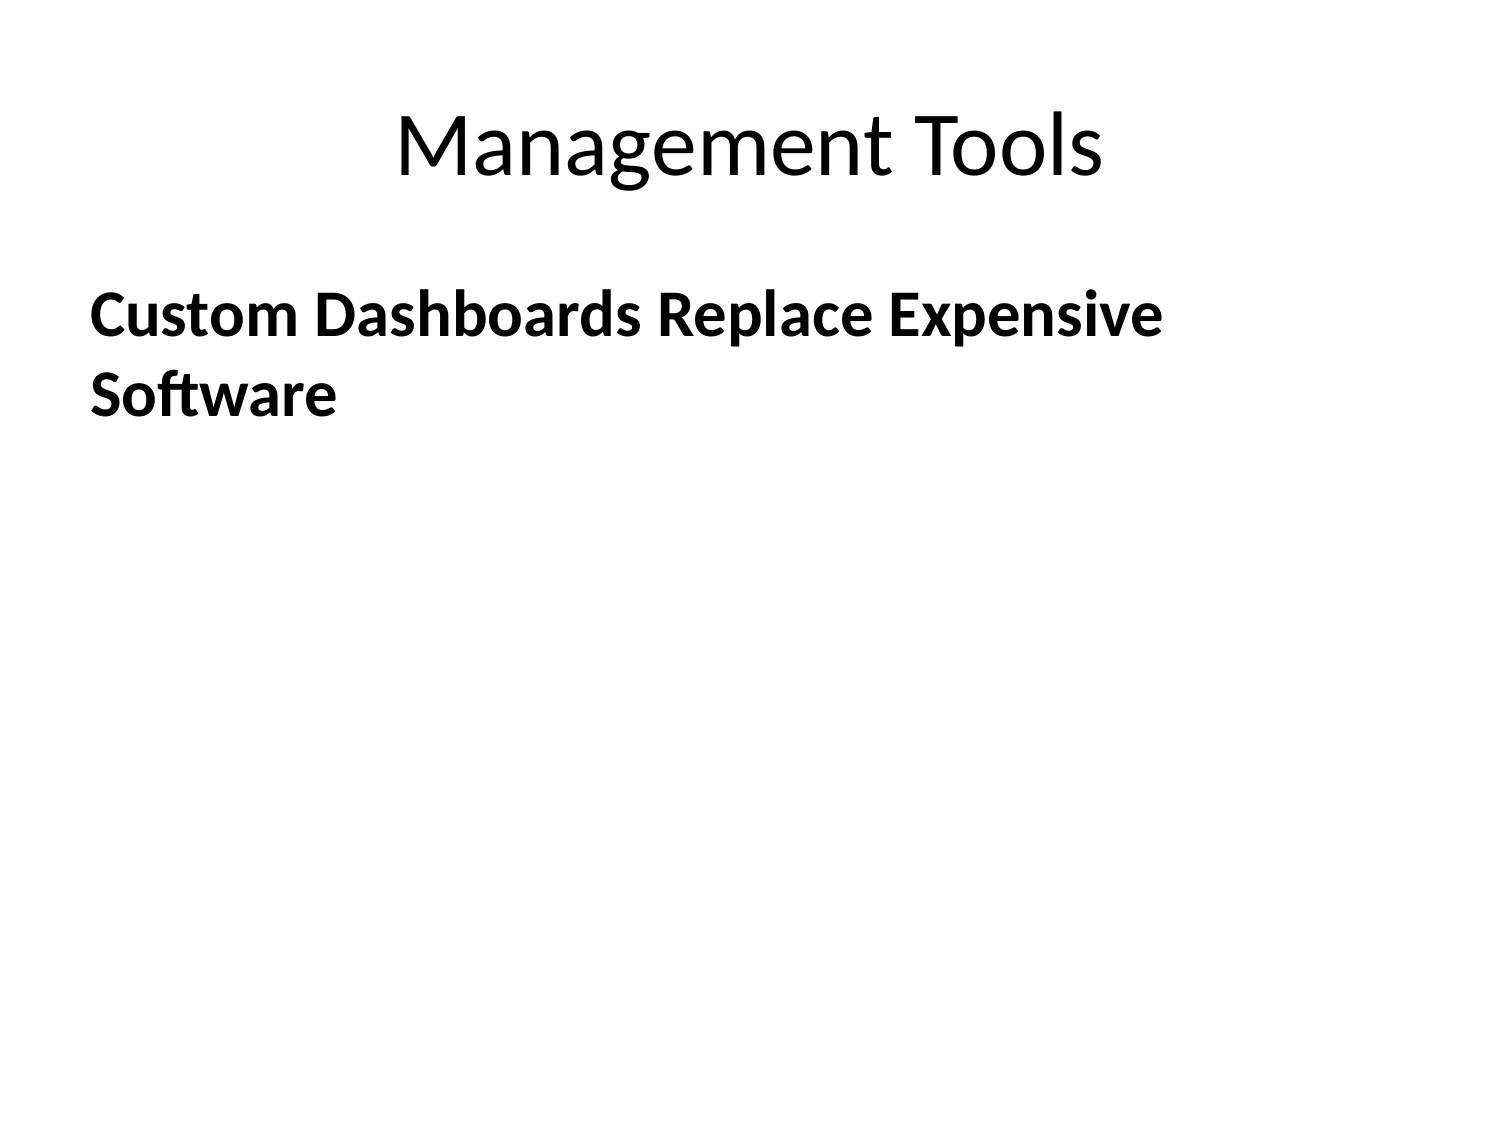

# Management Tools
Custom Dashboards Replace Expensive Software